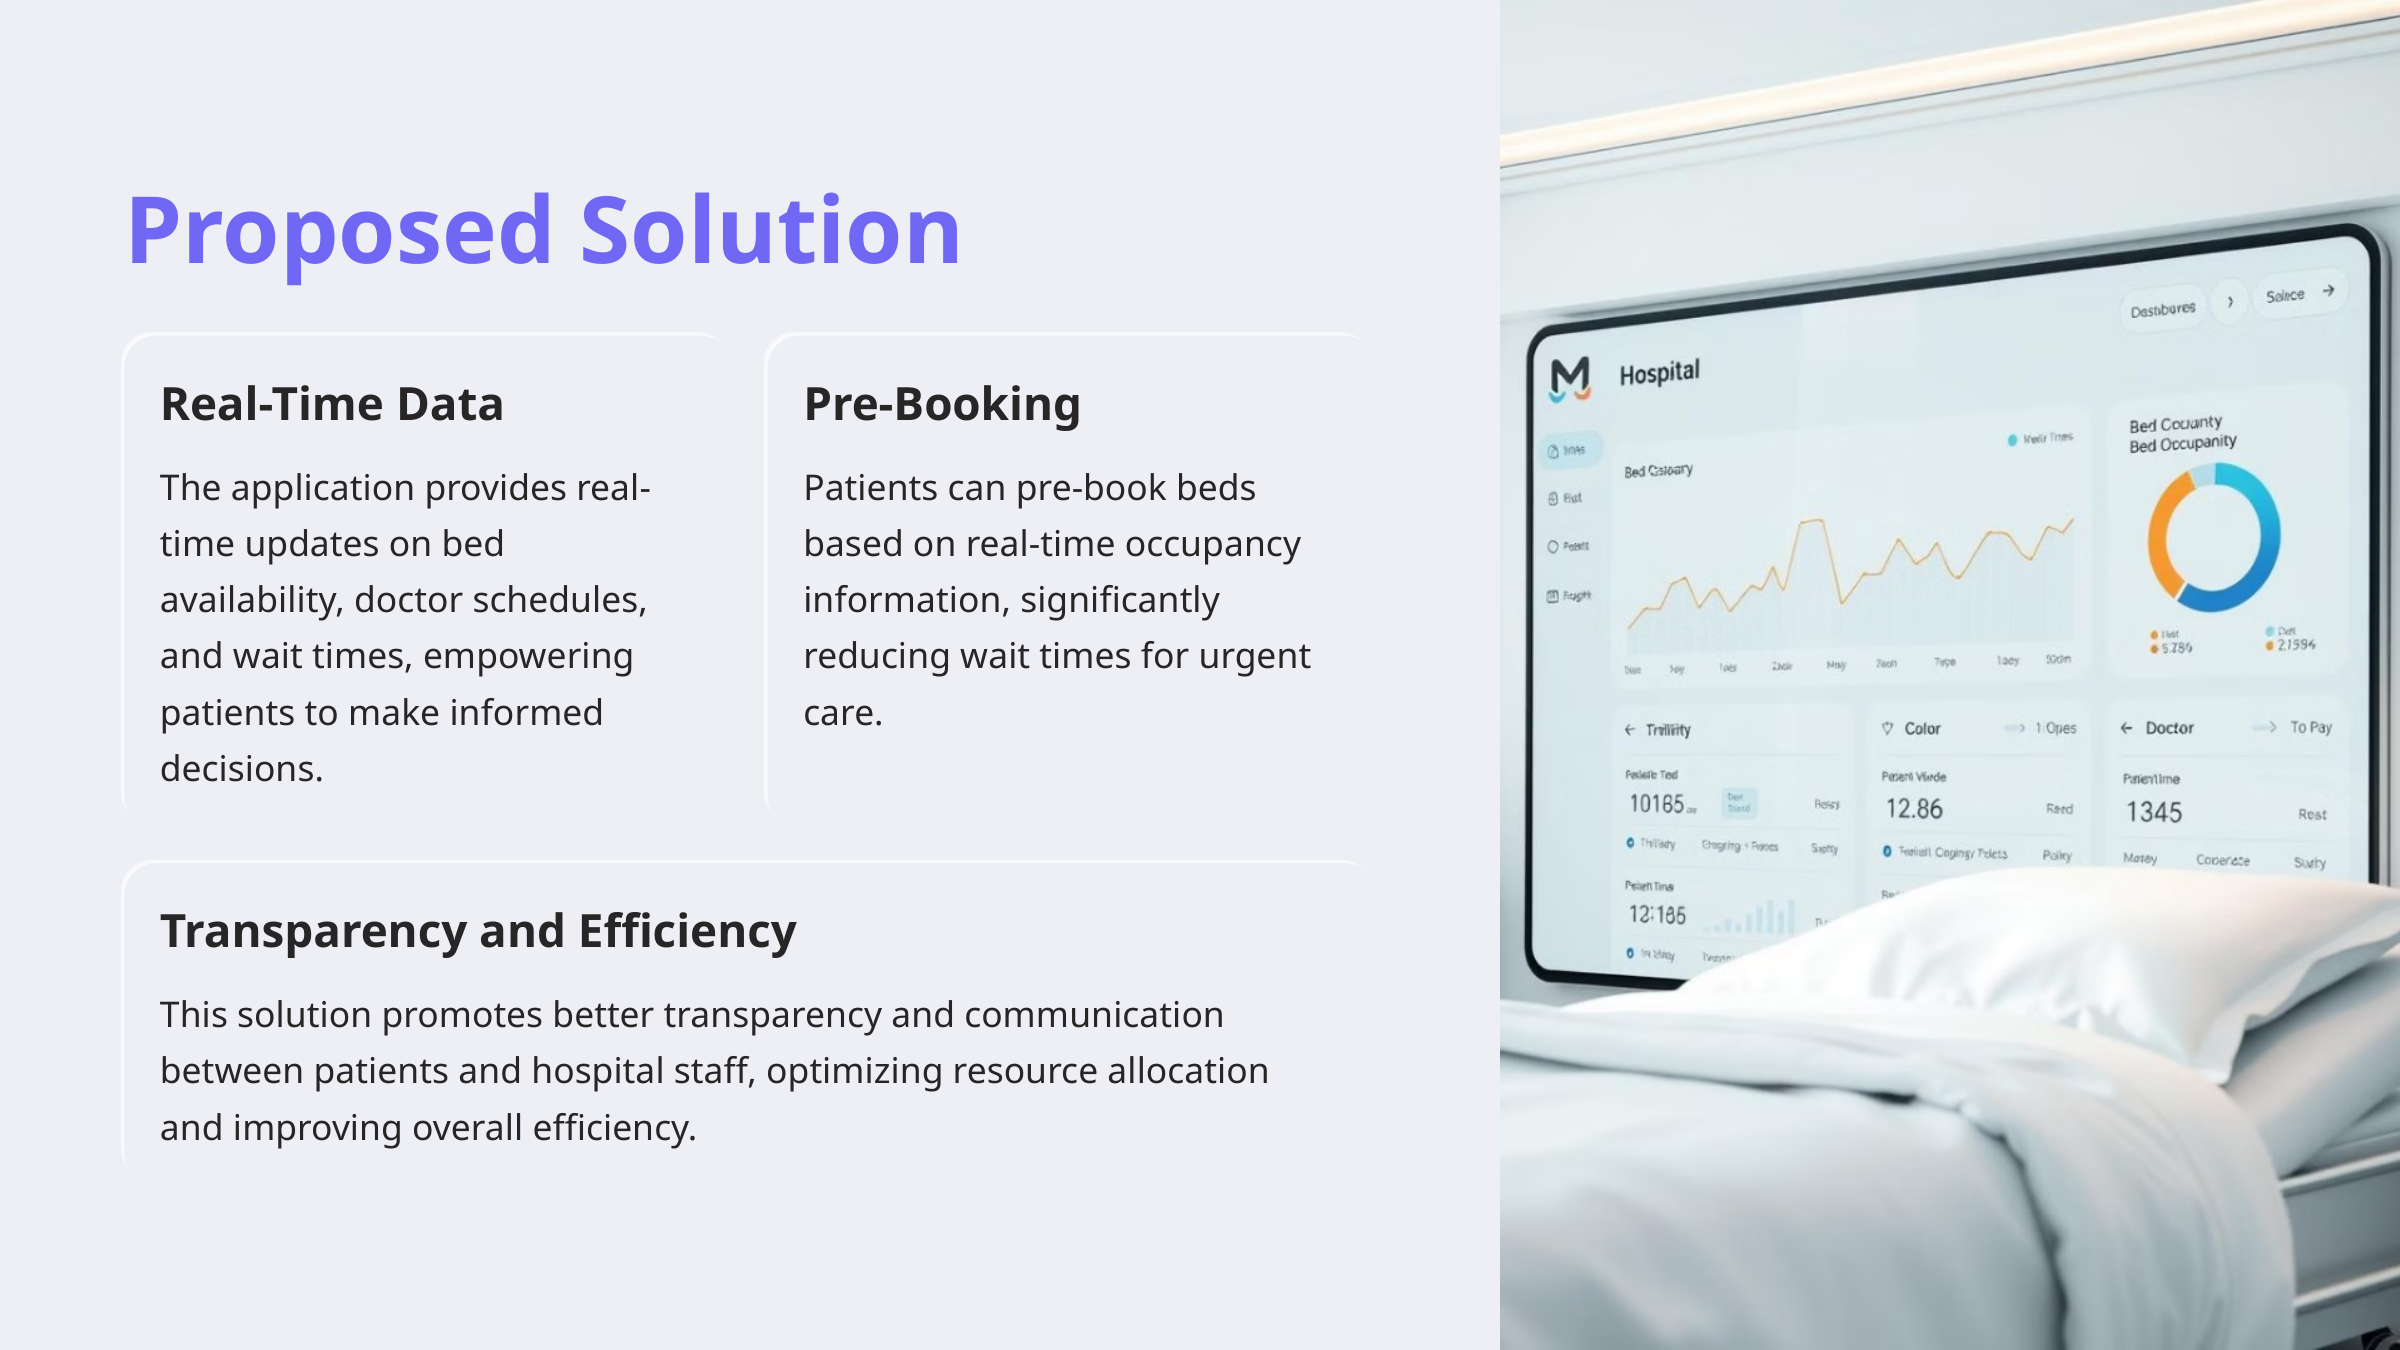

Proposed Solution
Real-Time Data
Pre-Booking
The application provides real-time updates on bed availability, doctor schedules, and wait times, empowering patients to make informed decisions.
Patients can pre-book beds based on real-time occupancy information, significantly reducing wait times for urgent care.
Transparency and Efficiency
This solution promotes better transparency and communication between patients and hospital staff, optimizing resource allocation and improving overall efficiency.